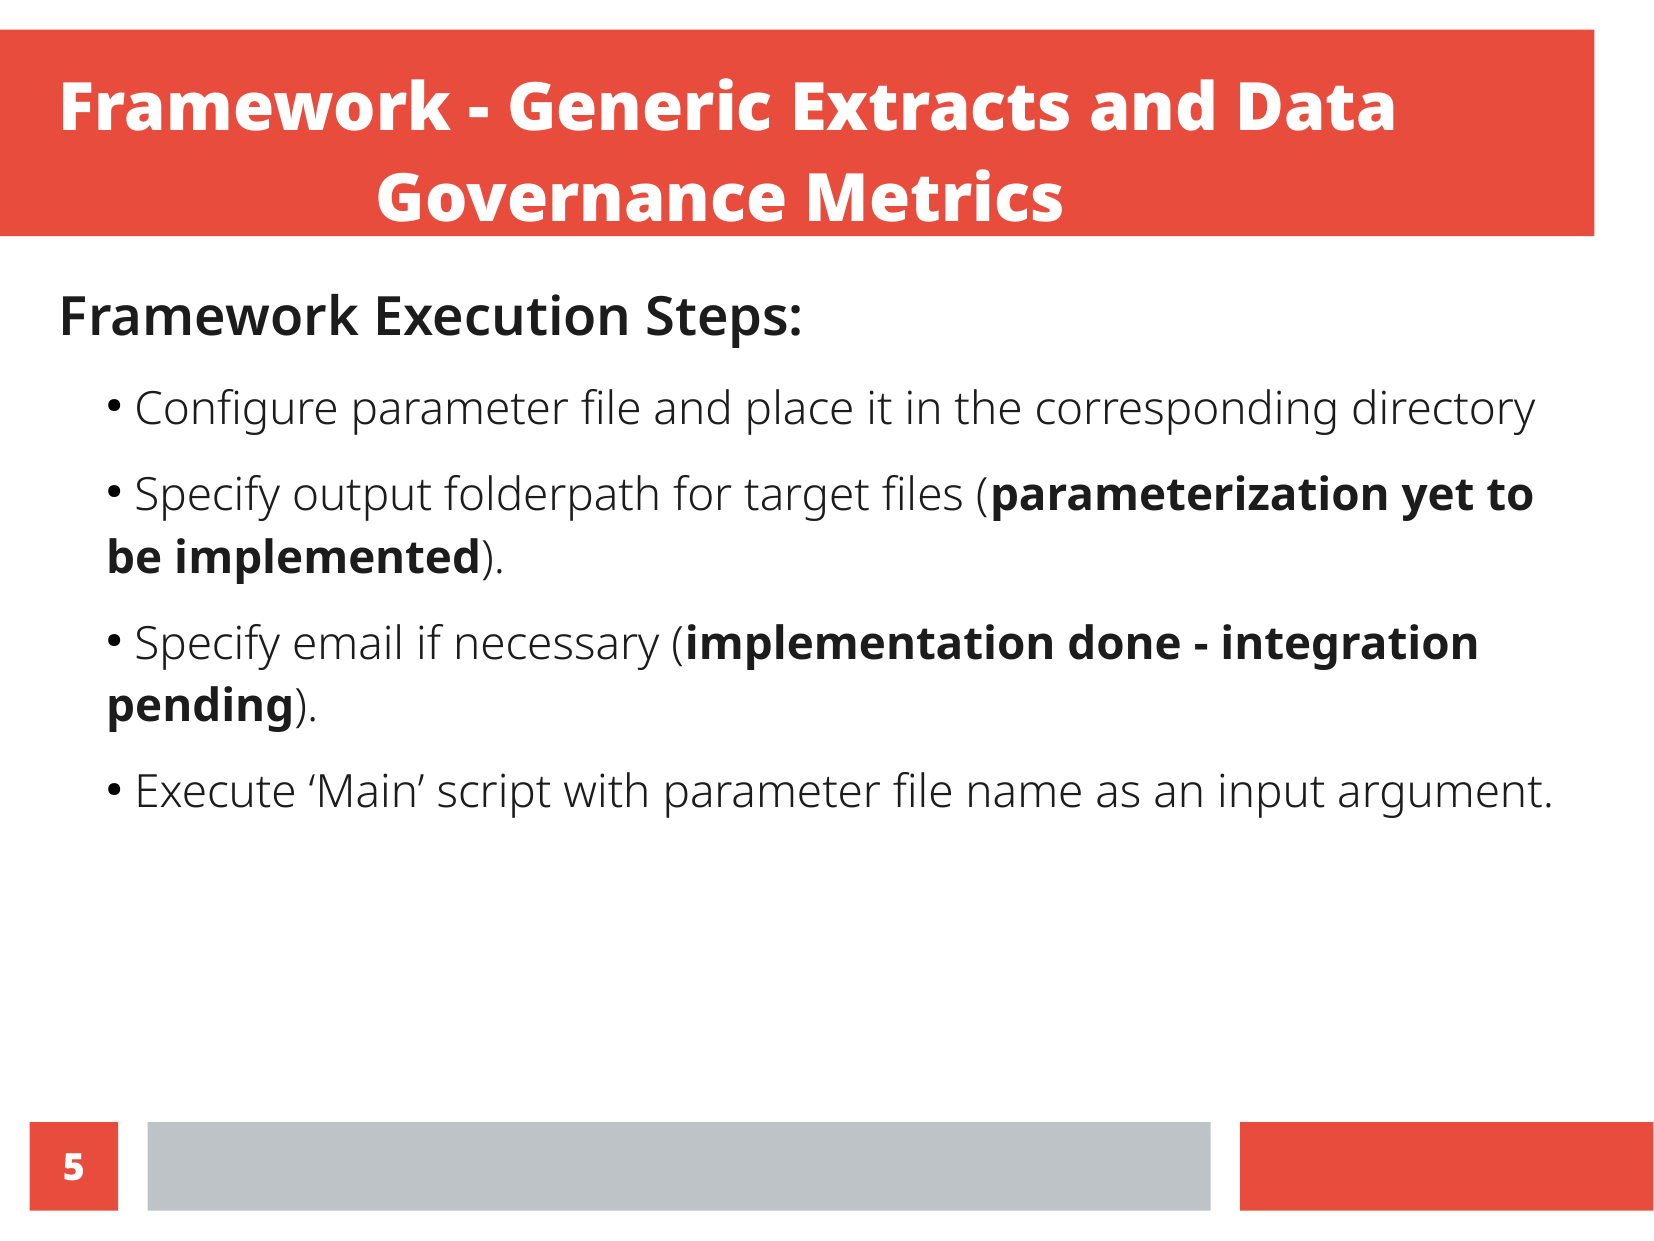

# Framework - Generic Extracts and Data Governance Metrics
Framework Execution Steps:
 Configure parameter file and place it in the corresponding directory
 Specify output folderpath for target files (parameterization yet to be implemented).
 Specify email if necessary (implementation done - integration pending).
 Execute ‘Main’ script with parameter file name as an input argument.
5